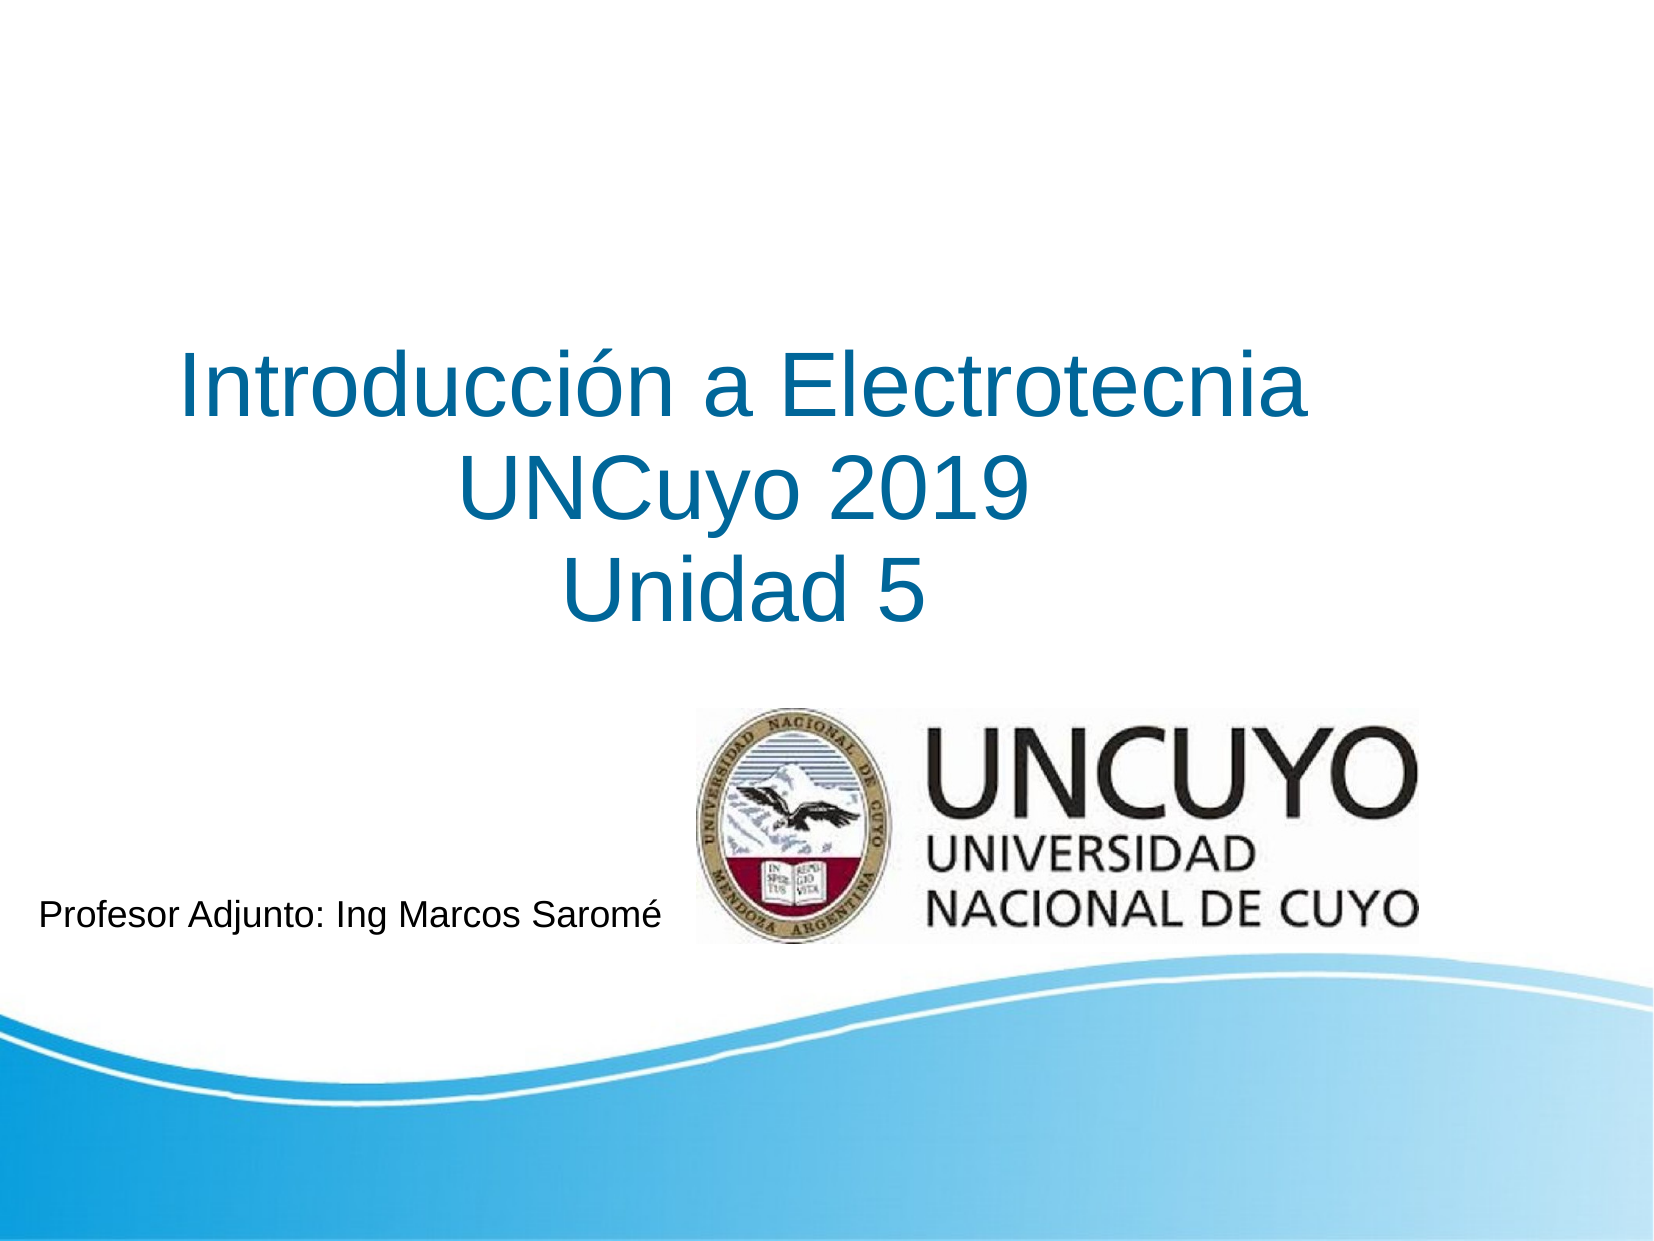

# Introducción a Electrotecnia UNCuyo 2019 Unidad 5
Profesor Adjunto: Ing Marcos Saromé